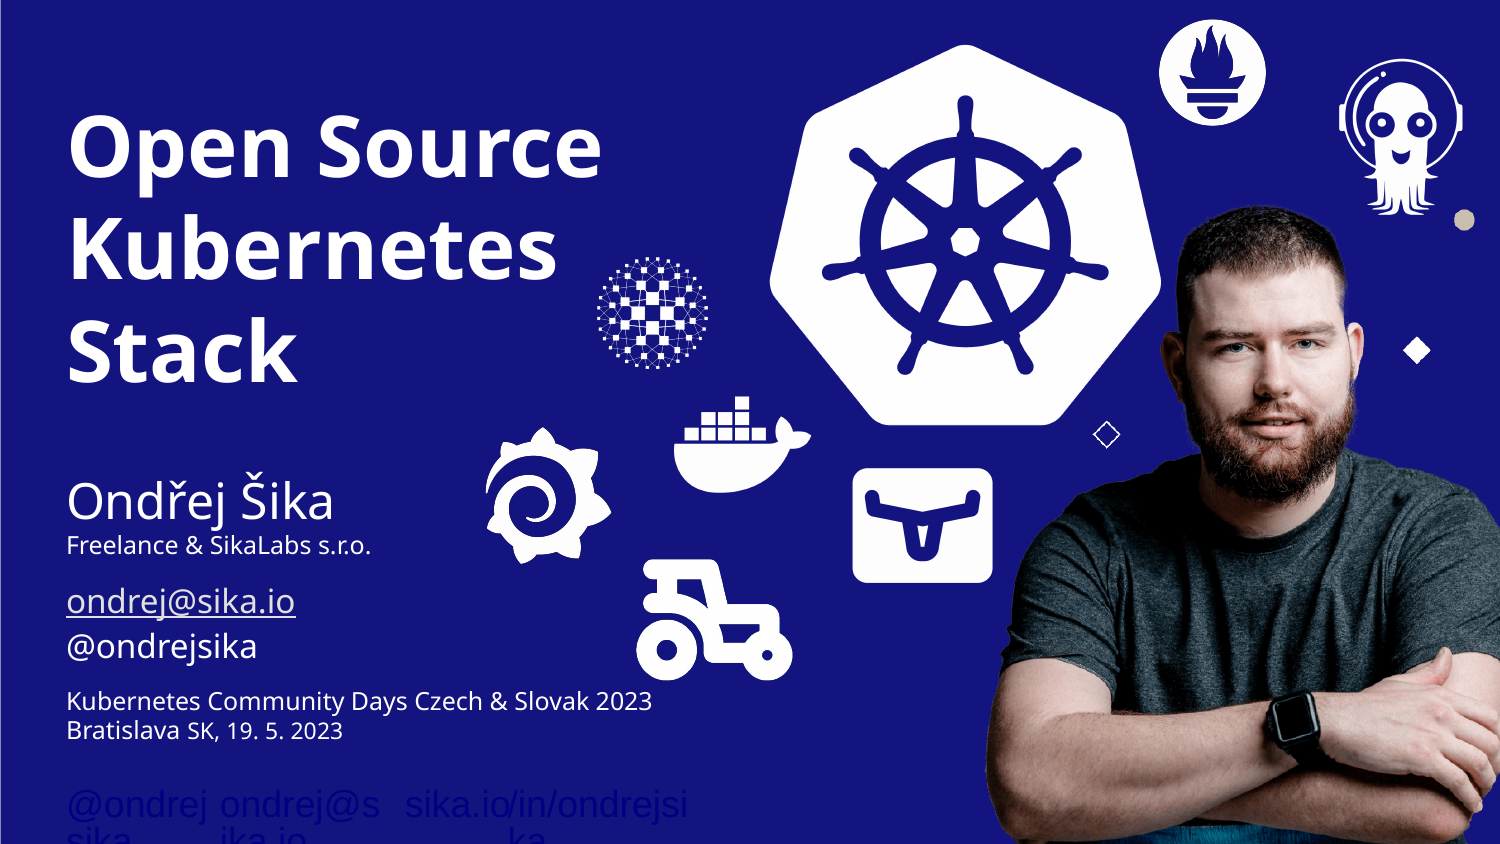

Open Source
Kubernetes
Stack
# Ondřej Šika
Freelance & SikaLabs s.r.o.
ondrej@sika.io
@ondrejsika
Kubernetes Community Days Czech & Slovak 2023
Bratislava SK, 19. 5. 2023